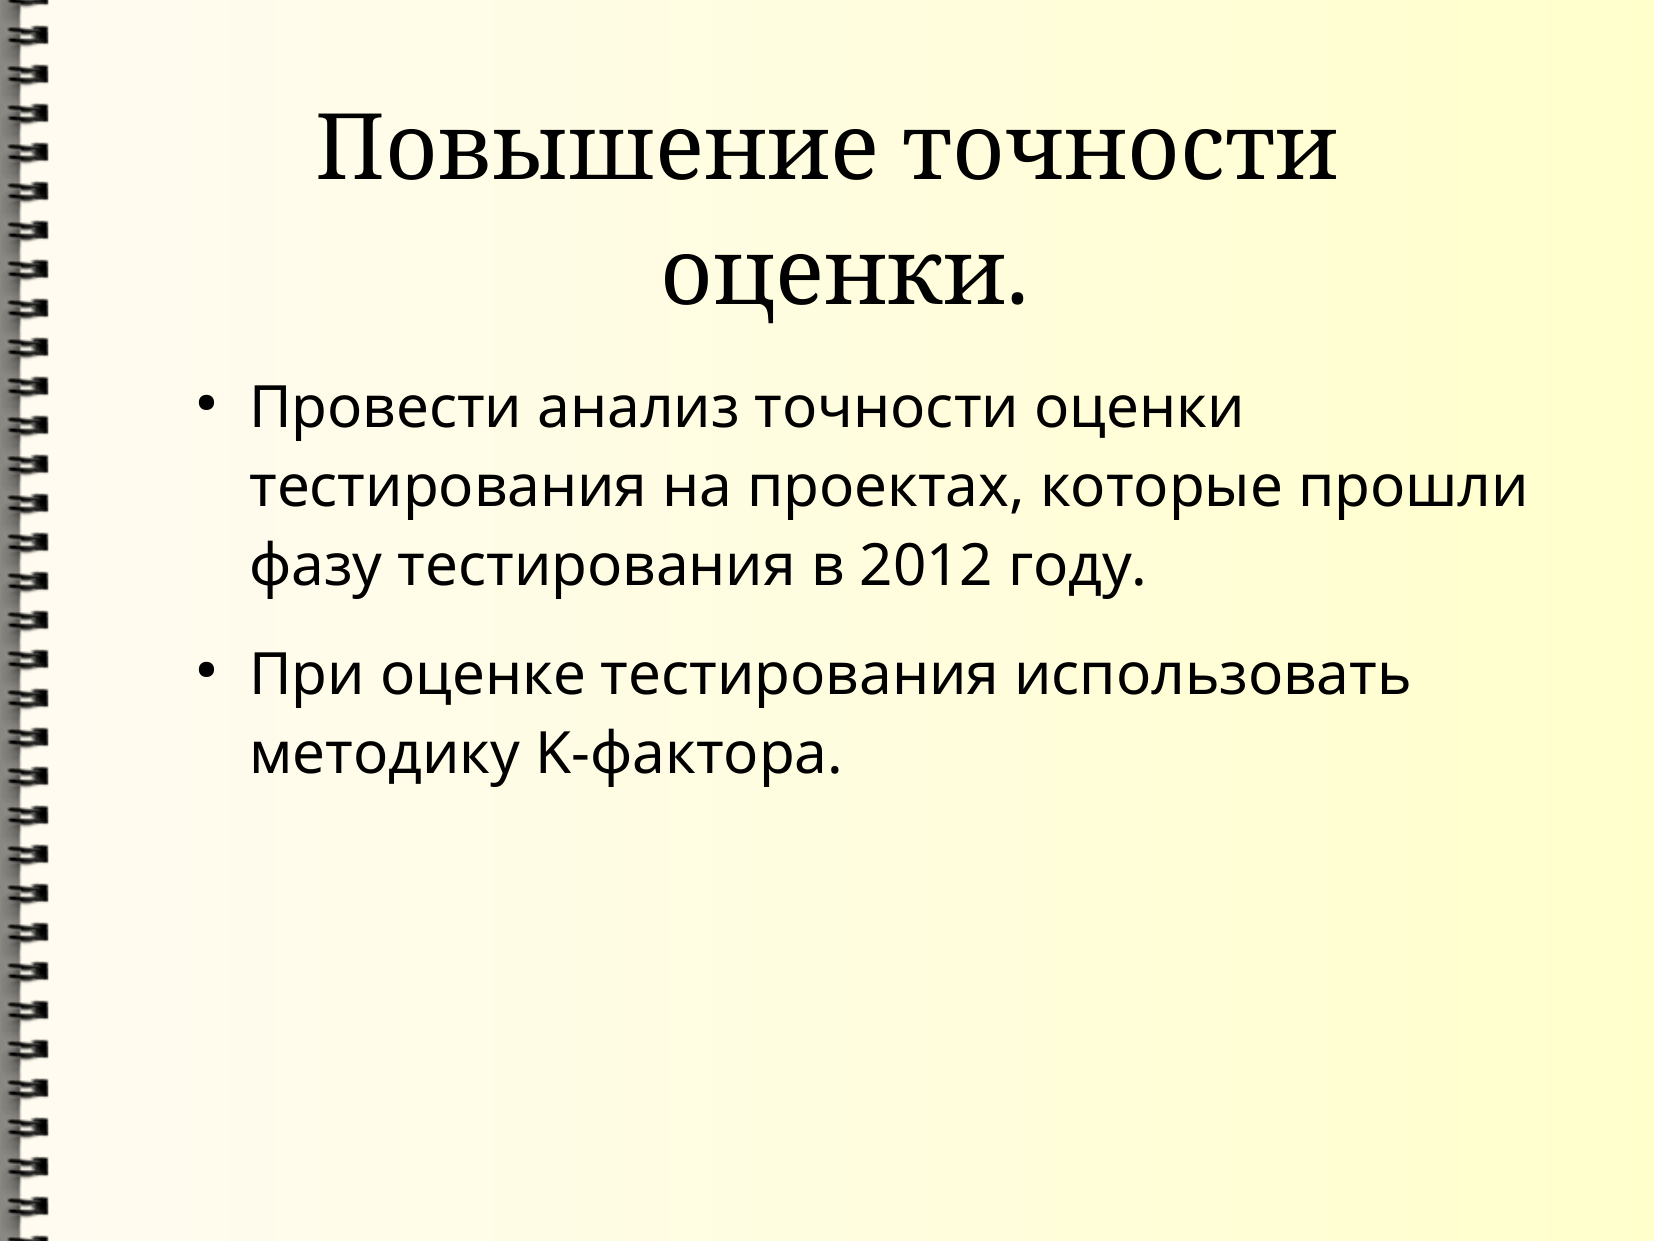

# Повышение точности оценки.
Провести анализ точности оценки тестирования на проектах, которые прошли фазу тестирования в 2012 году.
При оценке тестирования использовать методику K-фактора.